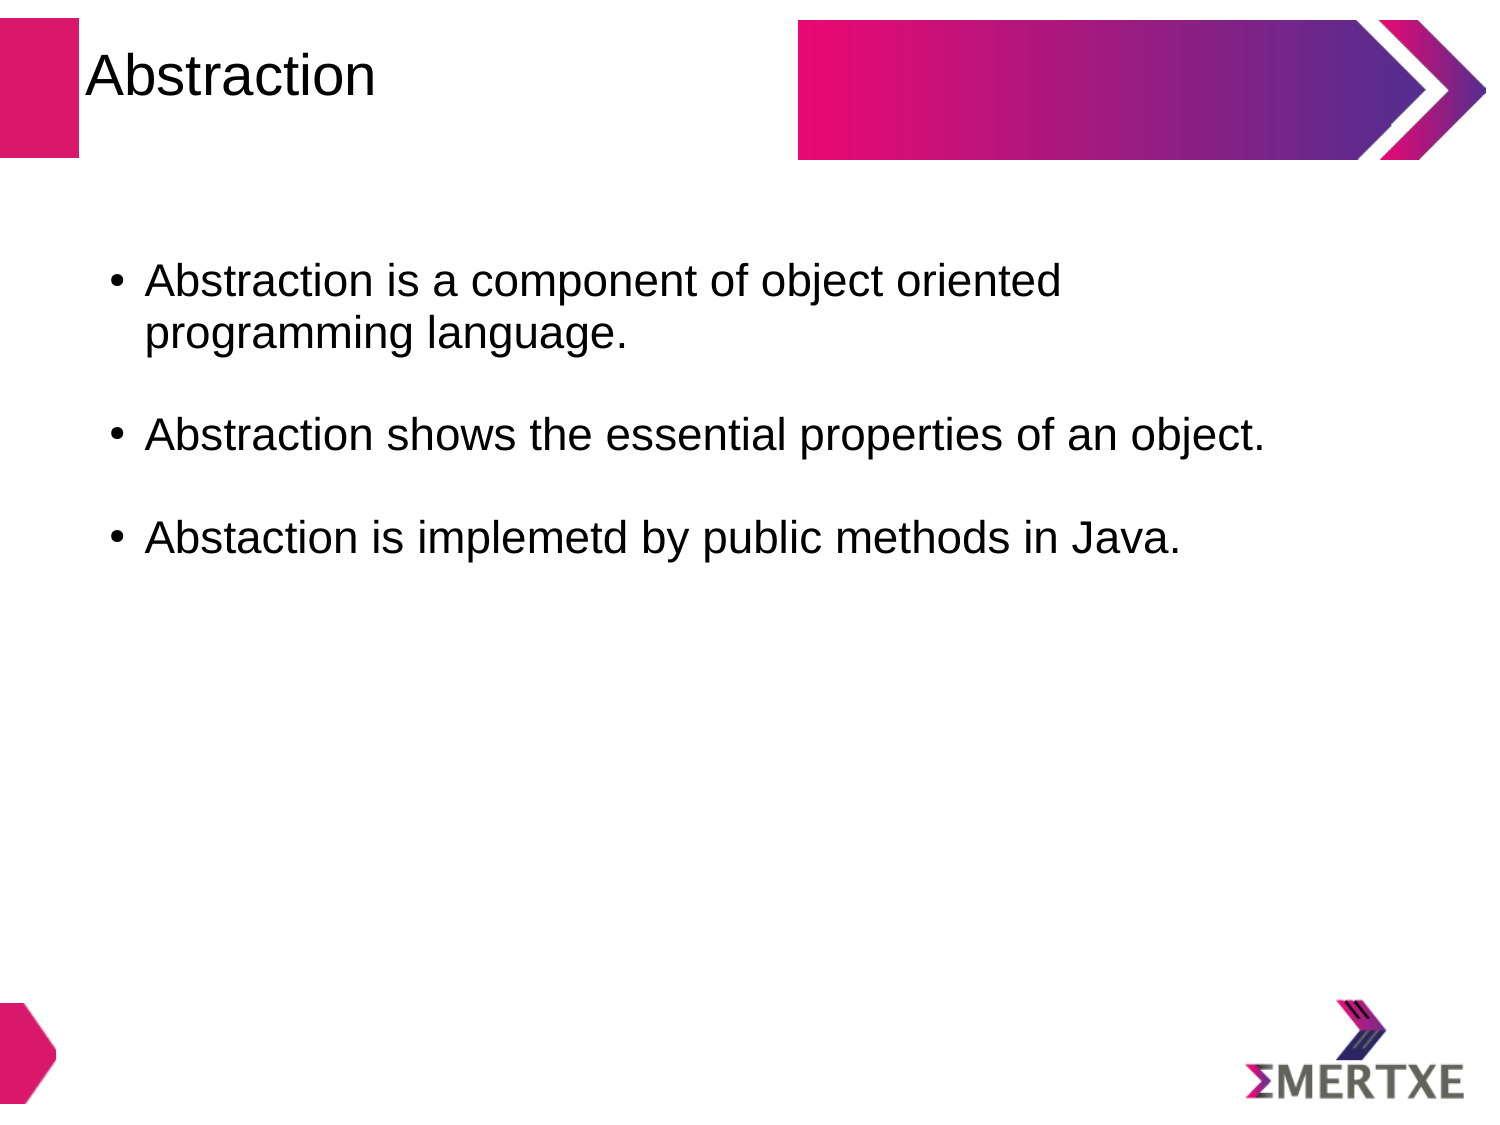

Abstraction
Abstraction is a component of object oriented programming language.
Abstraction shows the essential properties of an object.
Abstaction is implemetd by public methods in Java.